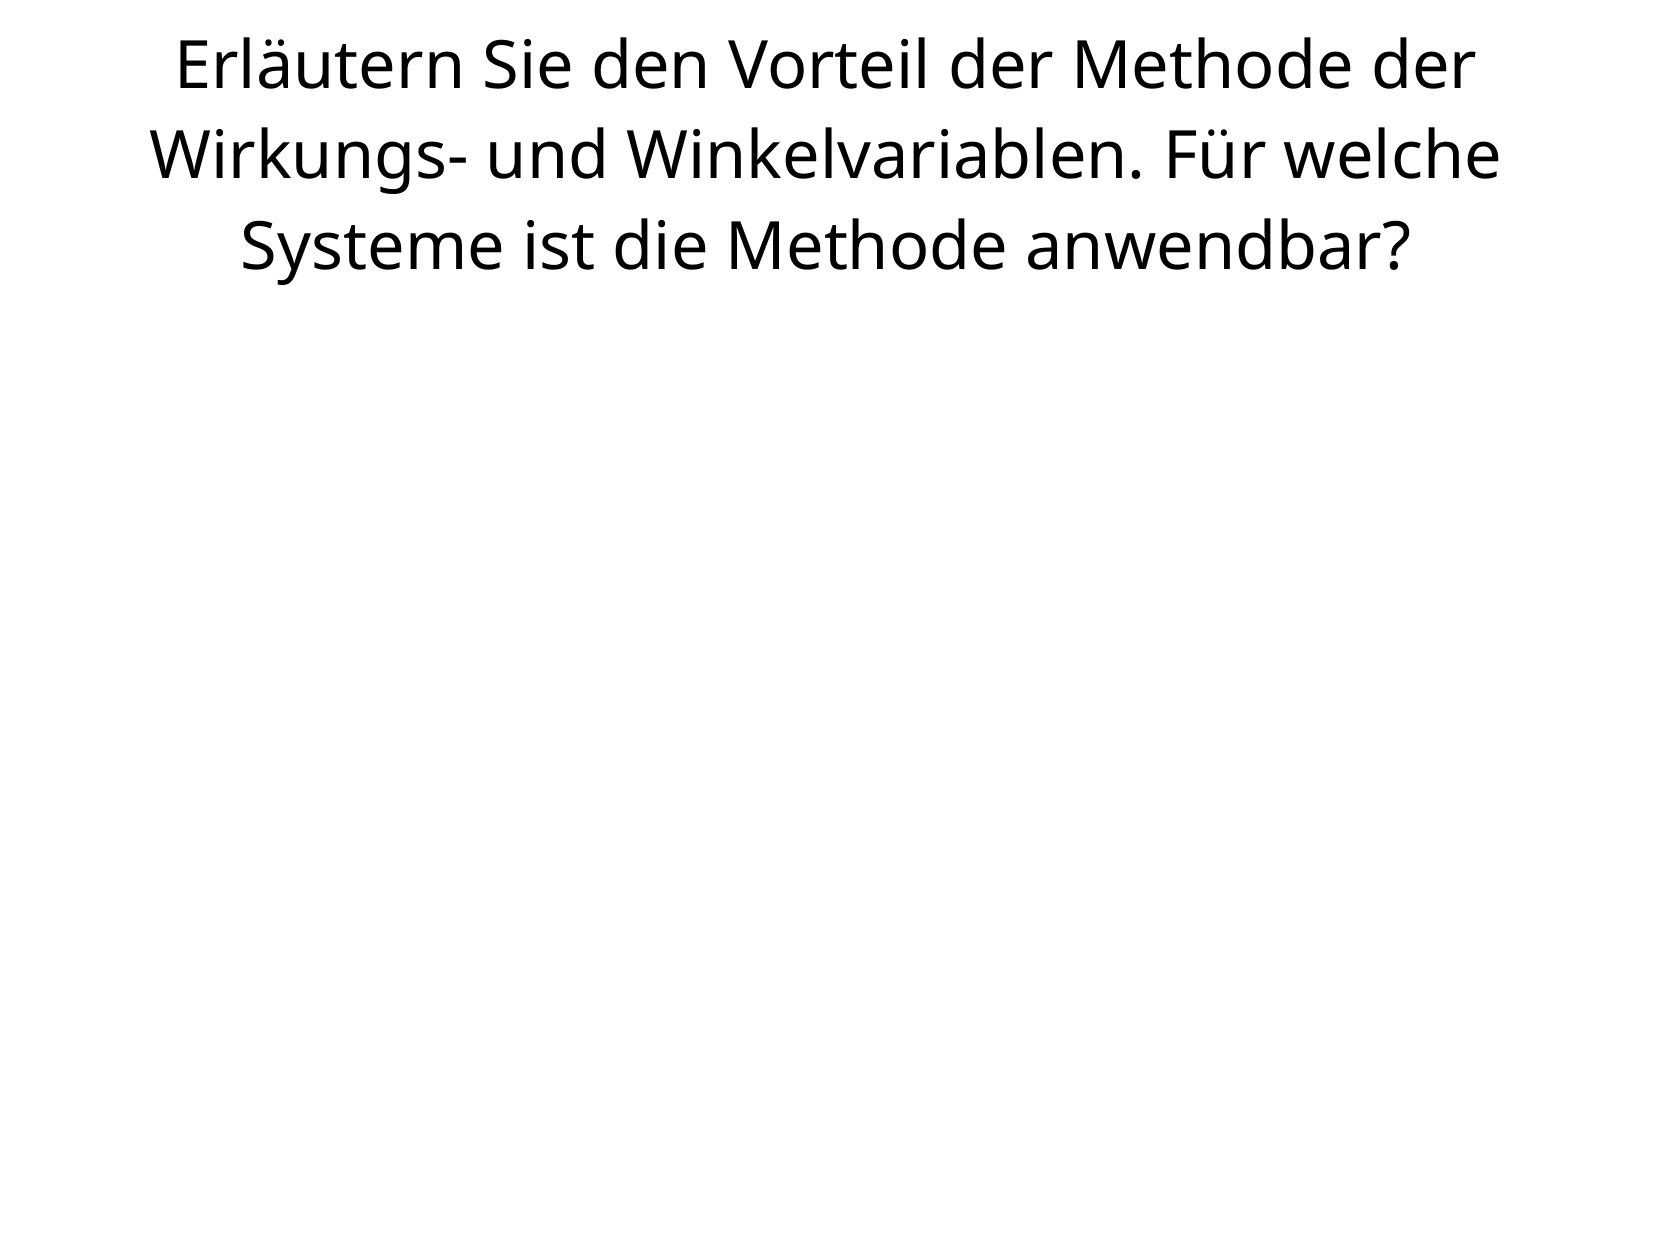

# Erläutern Sie den Vorteil der Methode der Wirkungs- und Winkelvariablen. Für welche Systeme ist die Methode anwendbar?